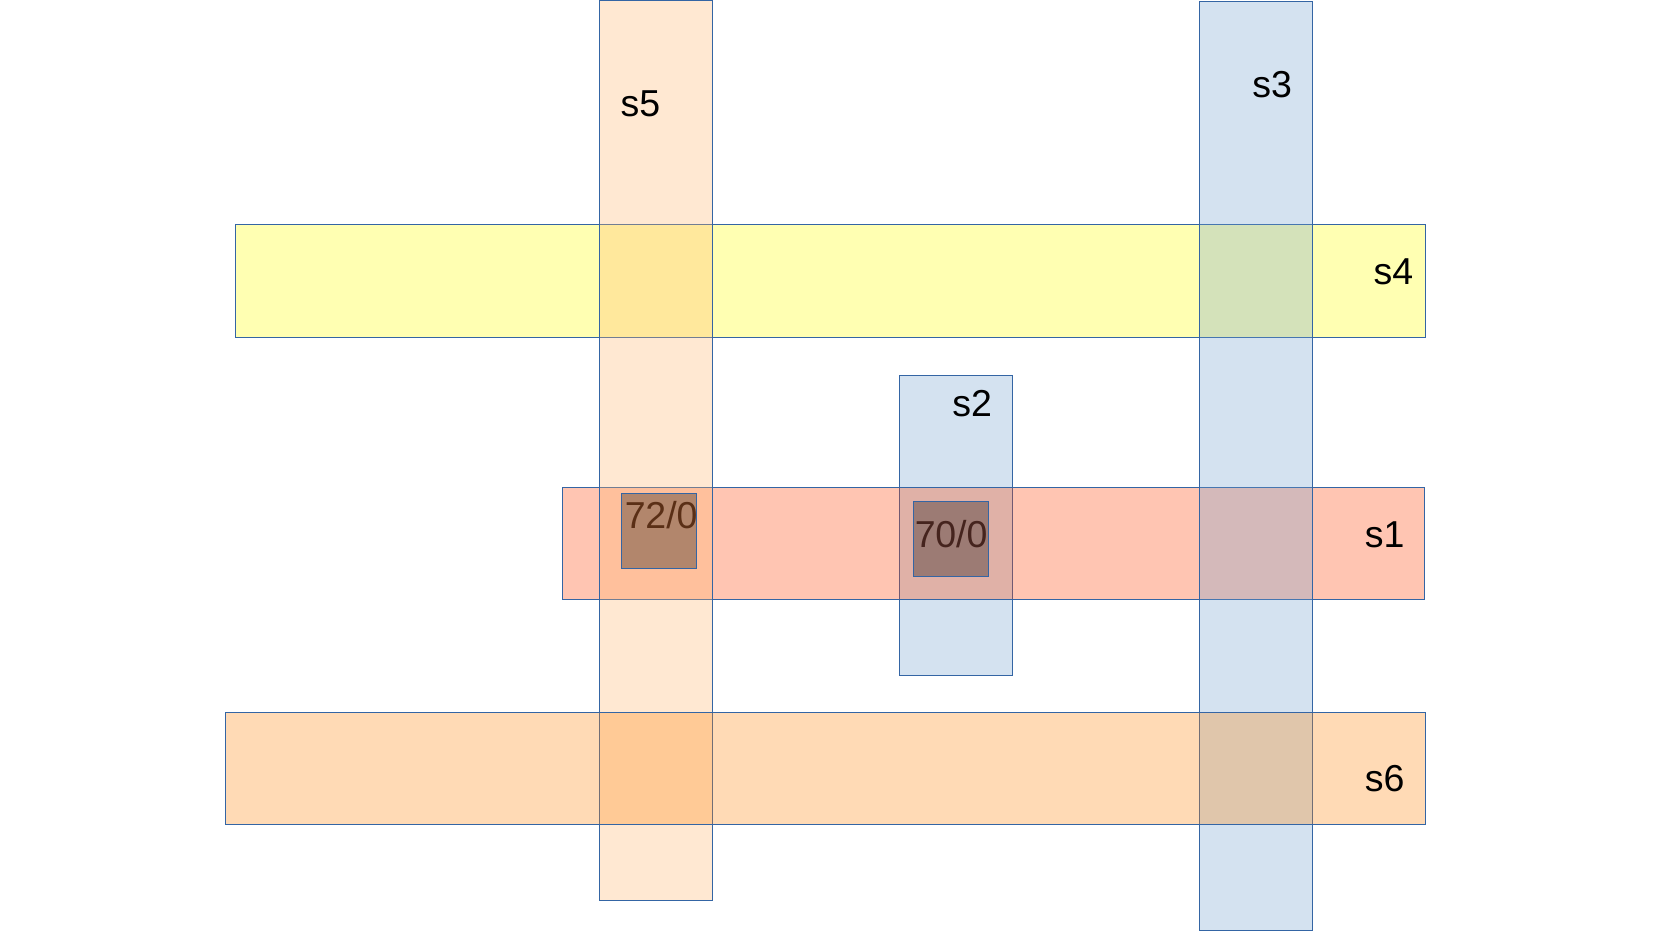

s3
s5
s4
s2
72/0
70/0
s1
s6